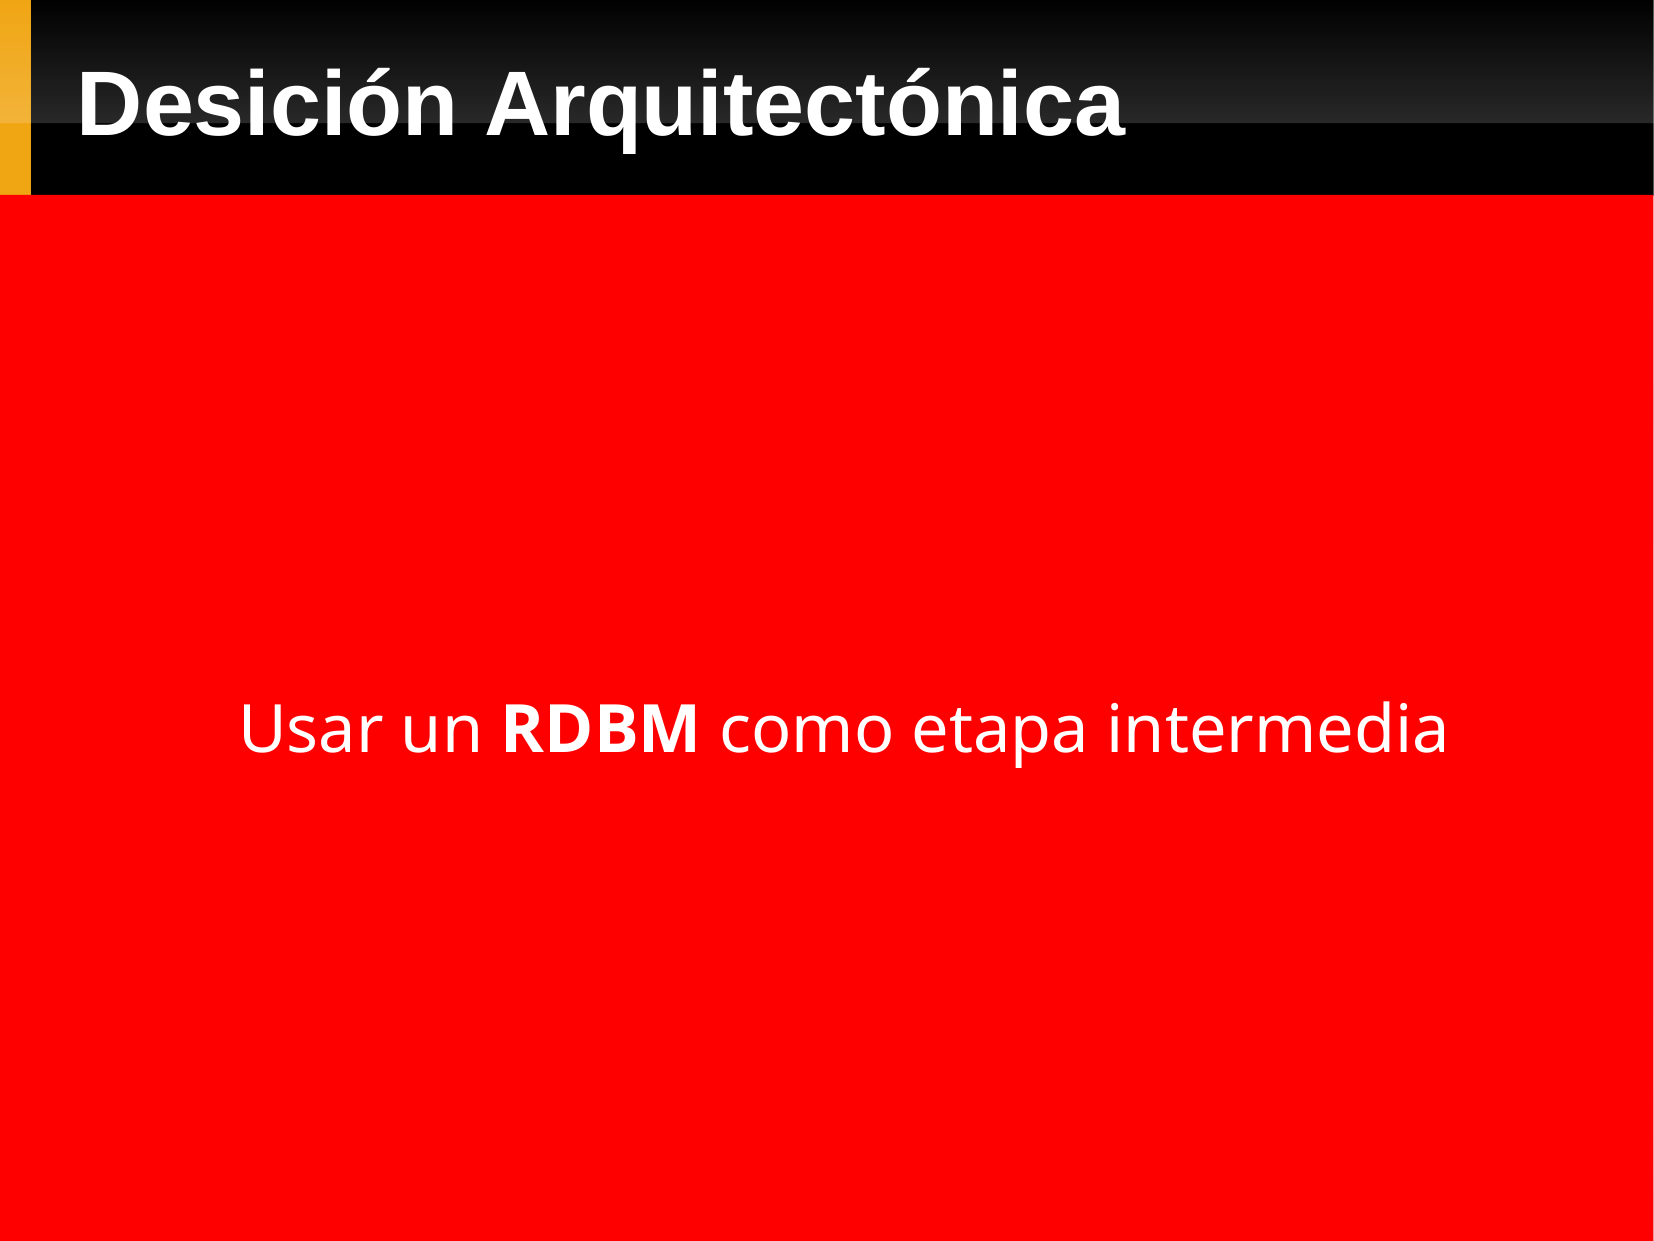

# Desición Arquitectónica
Usar un RDBM como etapa intermedia